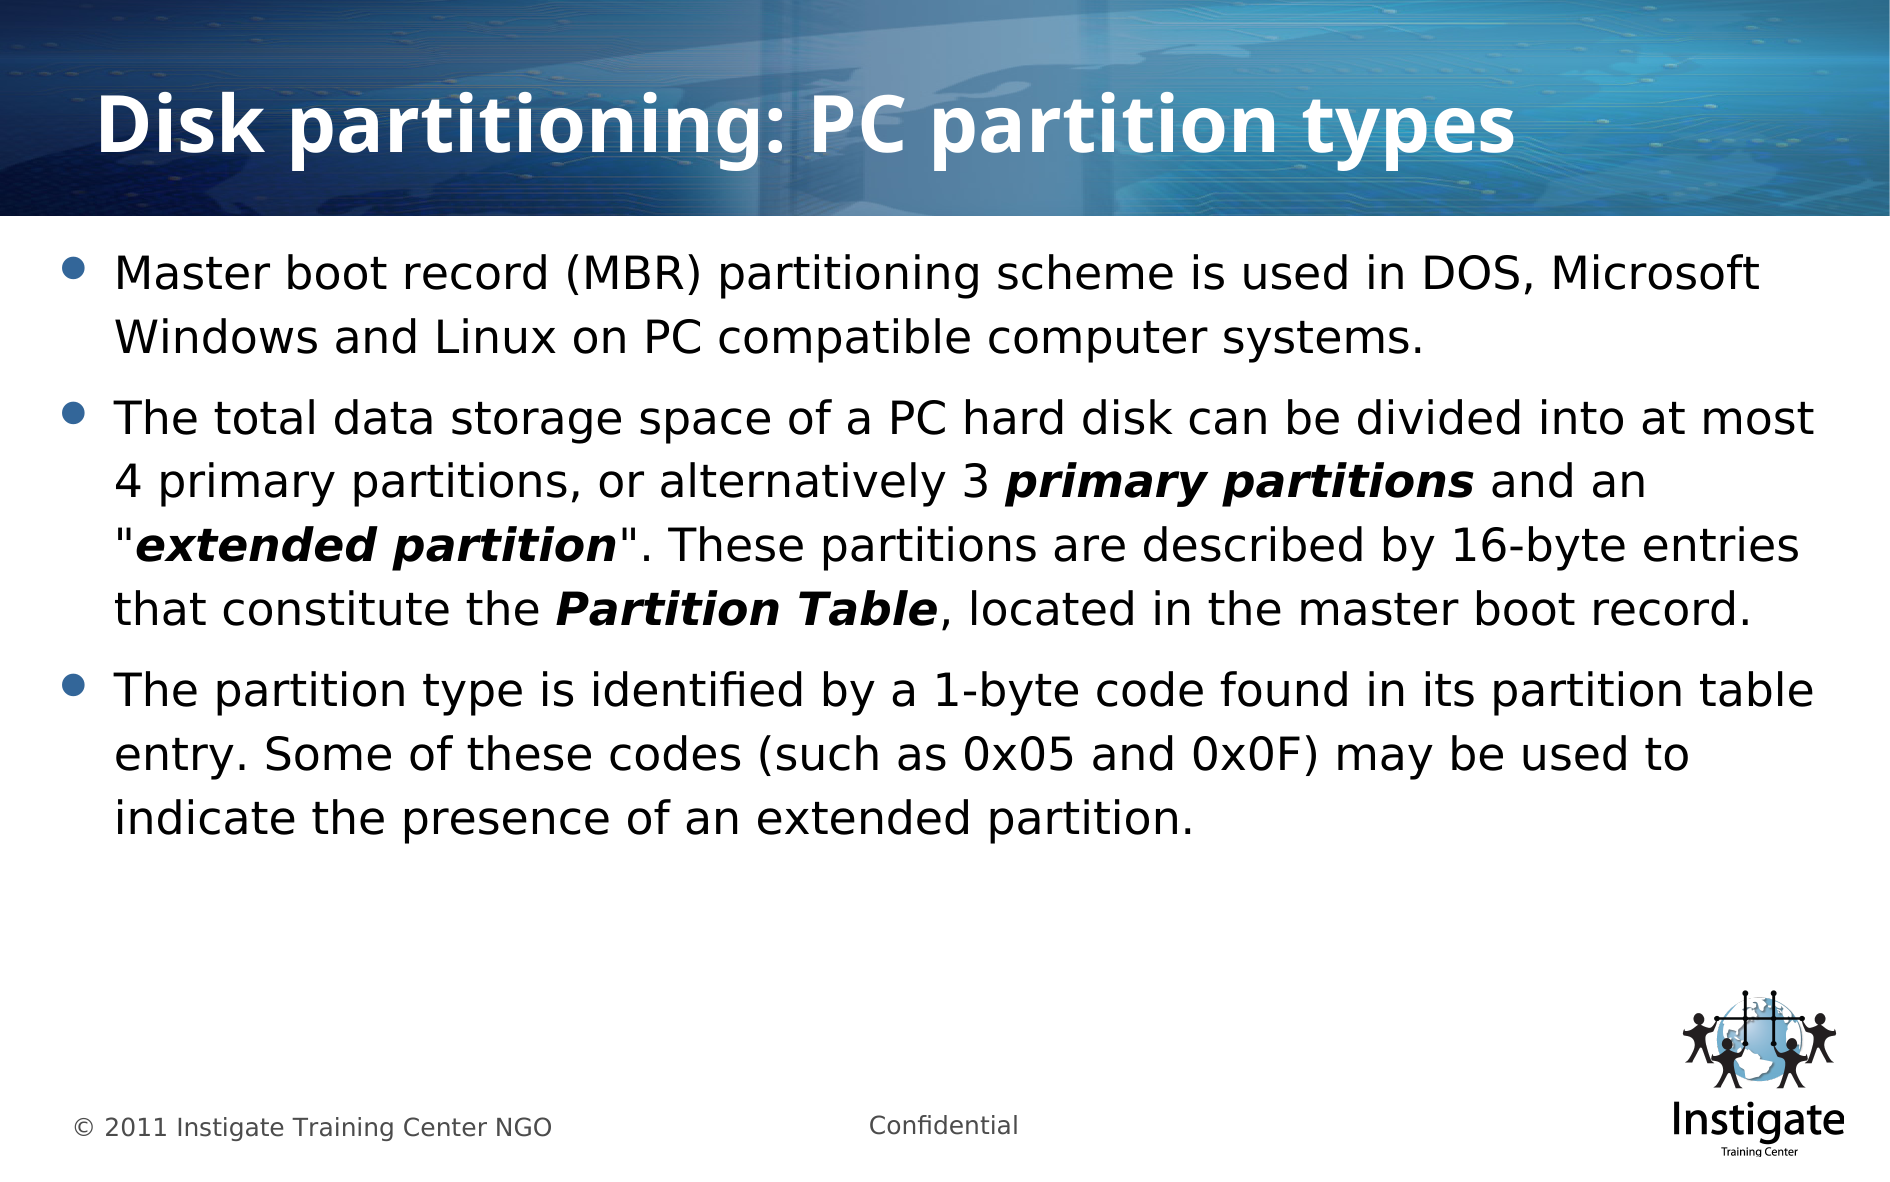

# Disk partitioning: PC partition types
Master boot record (MBR) partitioning scheme is used in DOS, Microsoft Windows and Linux on PC compatible computer systems.
The total data storage space of a PC hard disk can be divided into at most 4 primary partitions, or alternatively 3 primary partitions and an "extended partition". These partitions are described by 16-byte entries that constitute the Partition Table, located in the master boot record.
The partition type is identified by a 1-byte code found in its partition table entry. Some of these codes (such as 0x05 and 0x0F) may be used to indicate the presence of an extended partition.